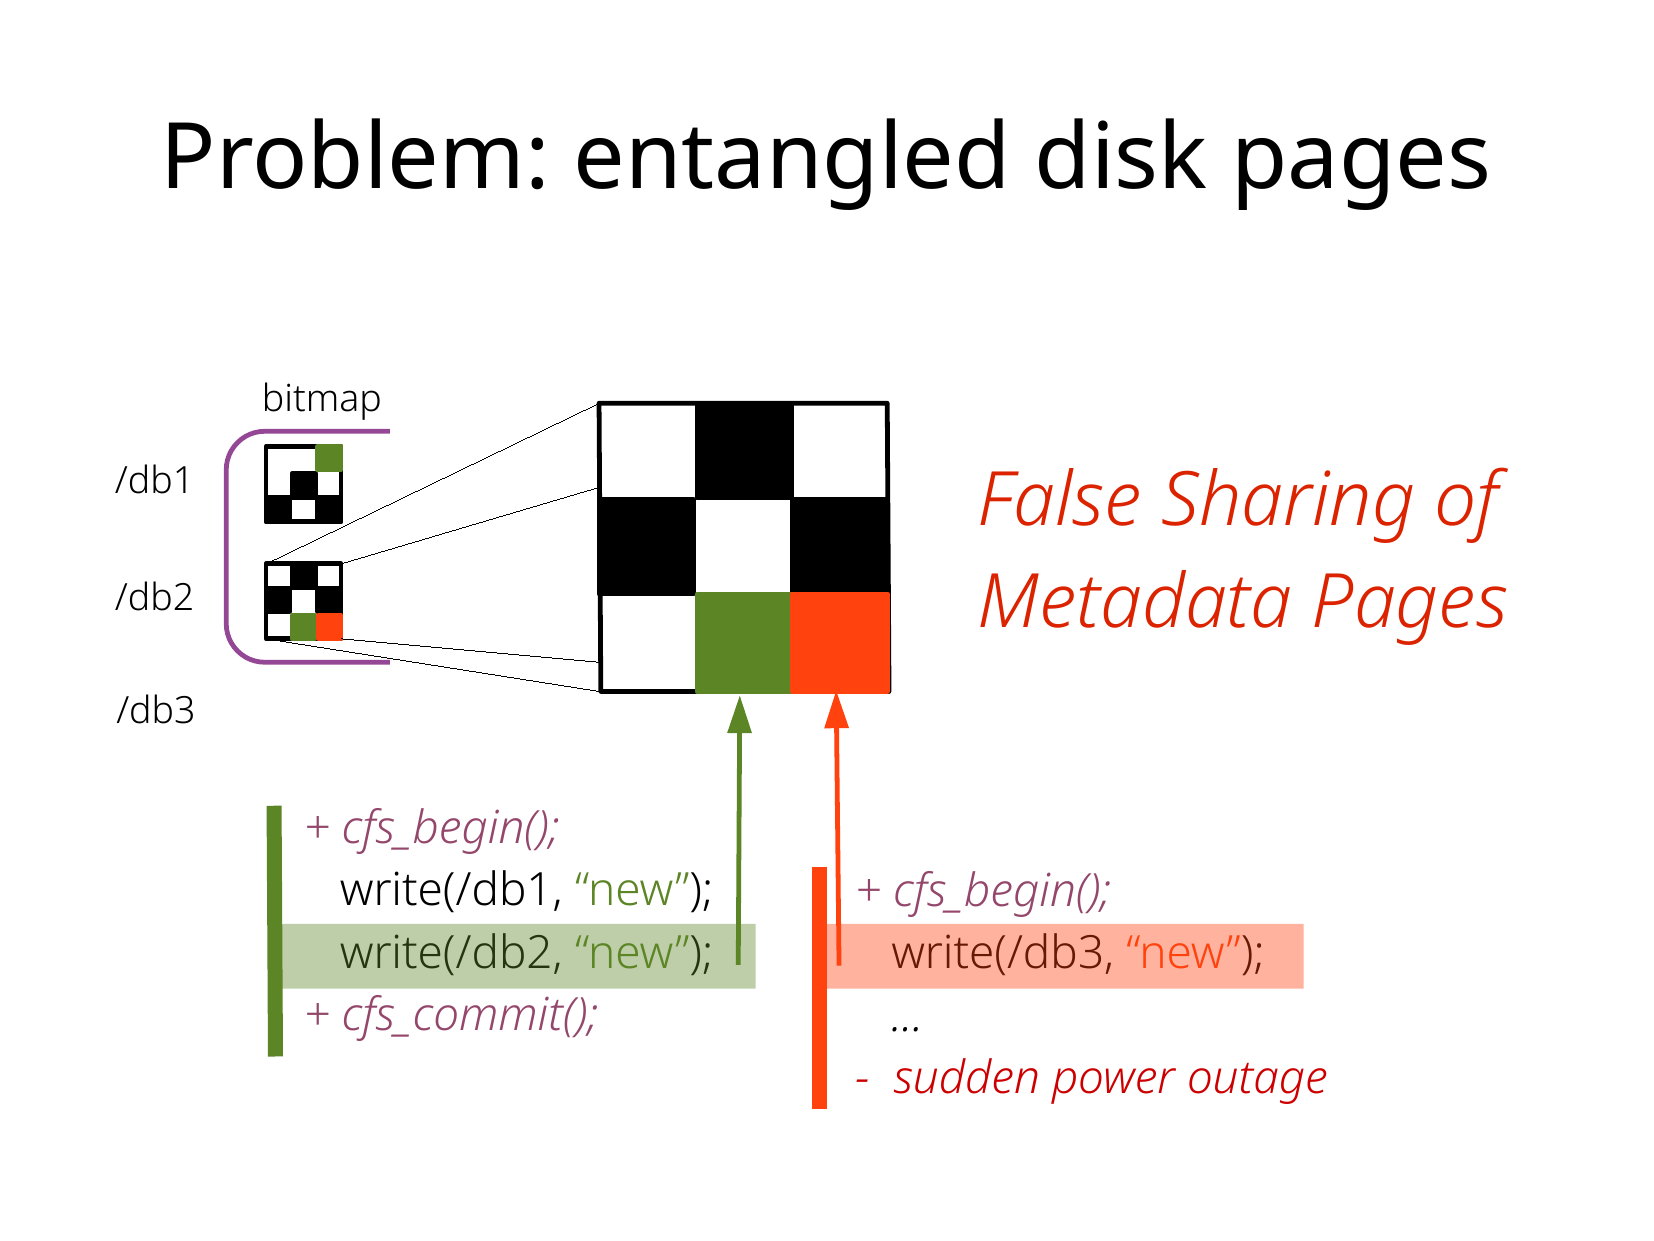

# Problem: entangled disk pages
bitmap
False Sharing of
Metadata Pages
/db1
/db2
/db3
+ cfs_begin();
 write(/db1, “new”);
 write(/db2, “new”);
+ cfs_commit();
+ cfs_begin();
 write(/db3, “new”);
 ...
- sudden power outage